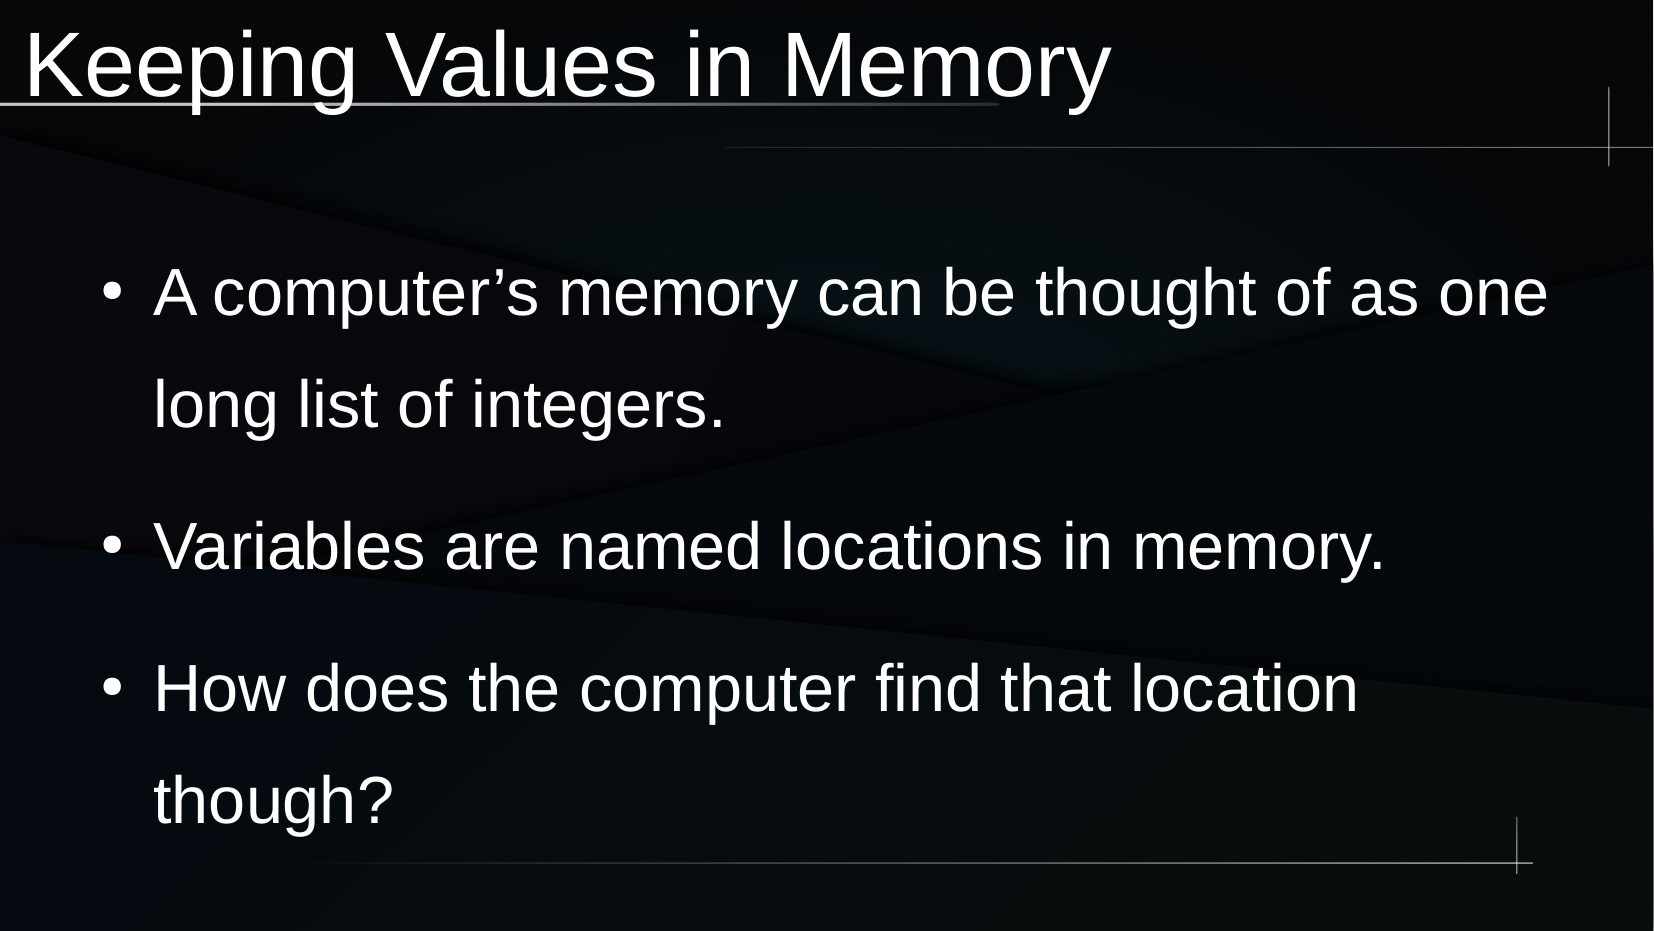

# Keeping Values in Memory
A computer’s memory can be thought of as one long list of integers.
Variables are named locations in memory.
How does the computer find that location though?